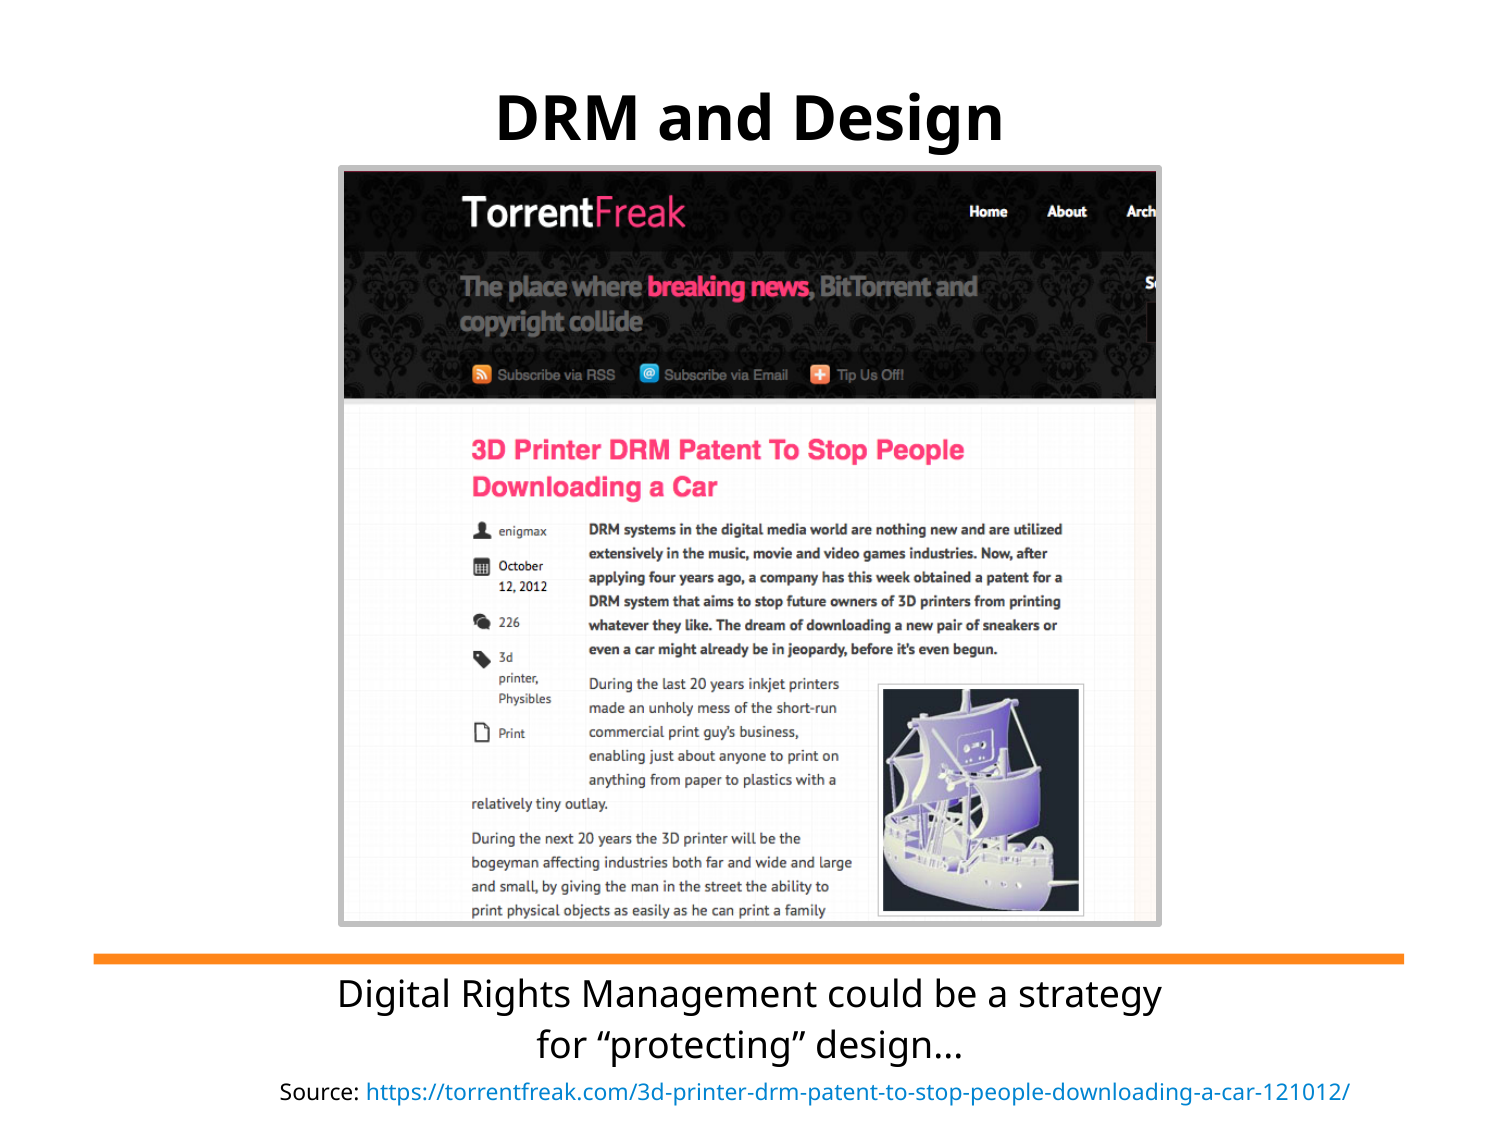

# DRM and Design
Digital Rights Management could be a strategy for “protecting” design...
Source: https://torrentfreak.com/3d-printer-drm-patent-to-stop-people-downloading-a-car-121012/